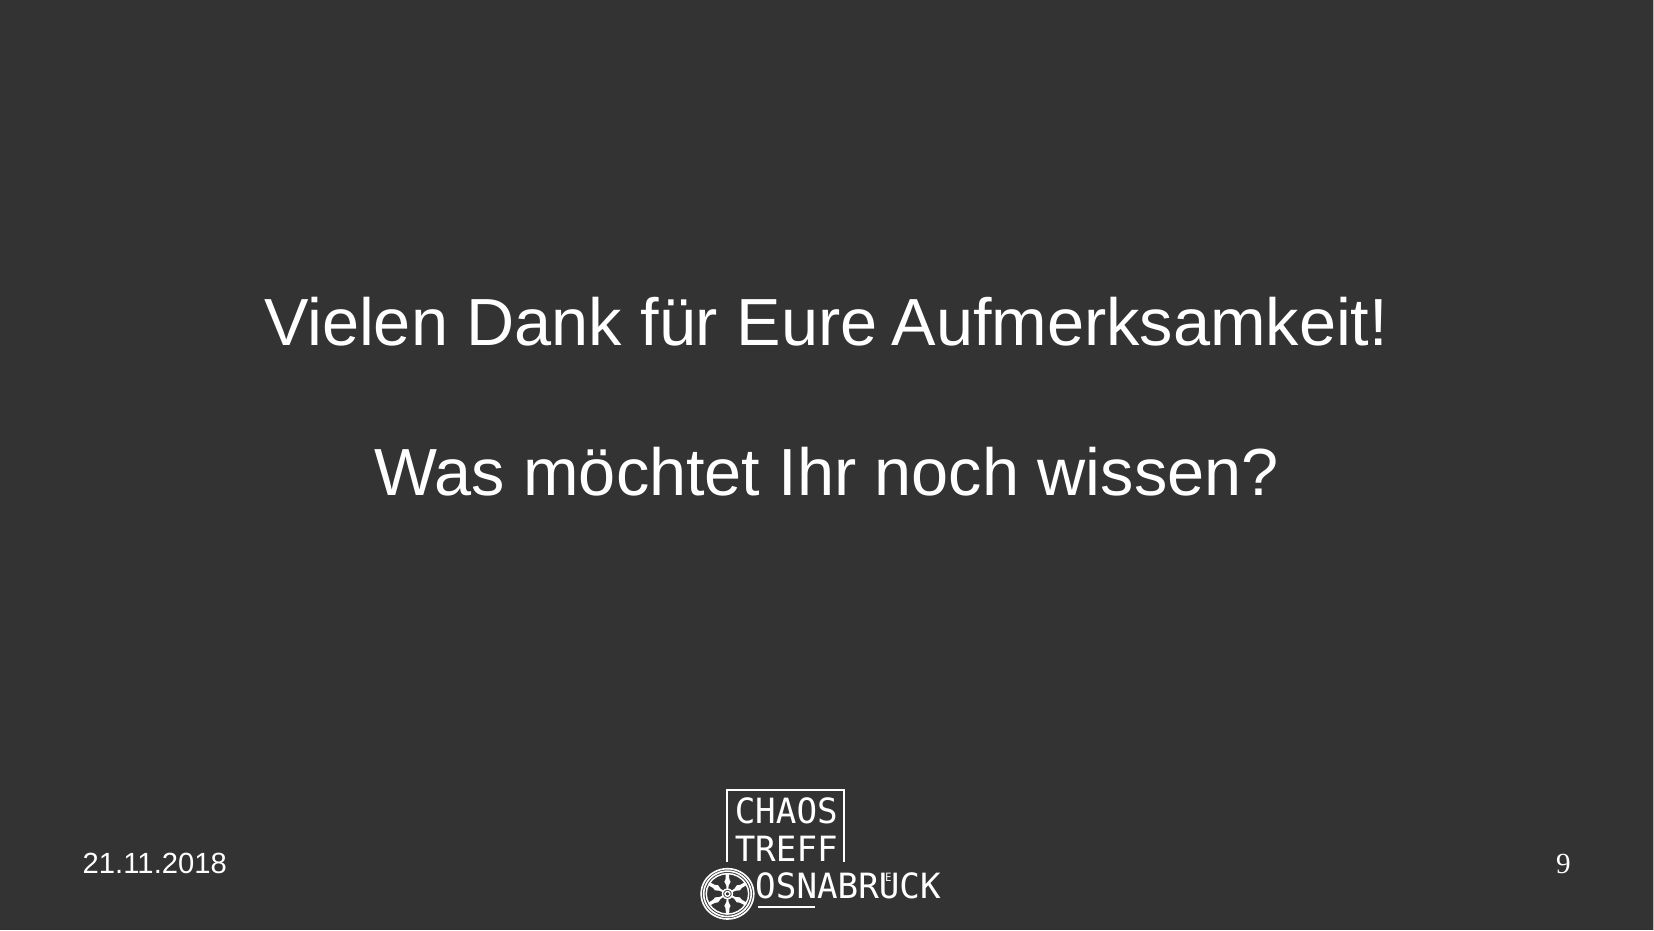

# Vielen Dank für Eure Aufmerksamkeit!
Was möchtet Ihr noch wissen?
9